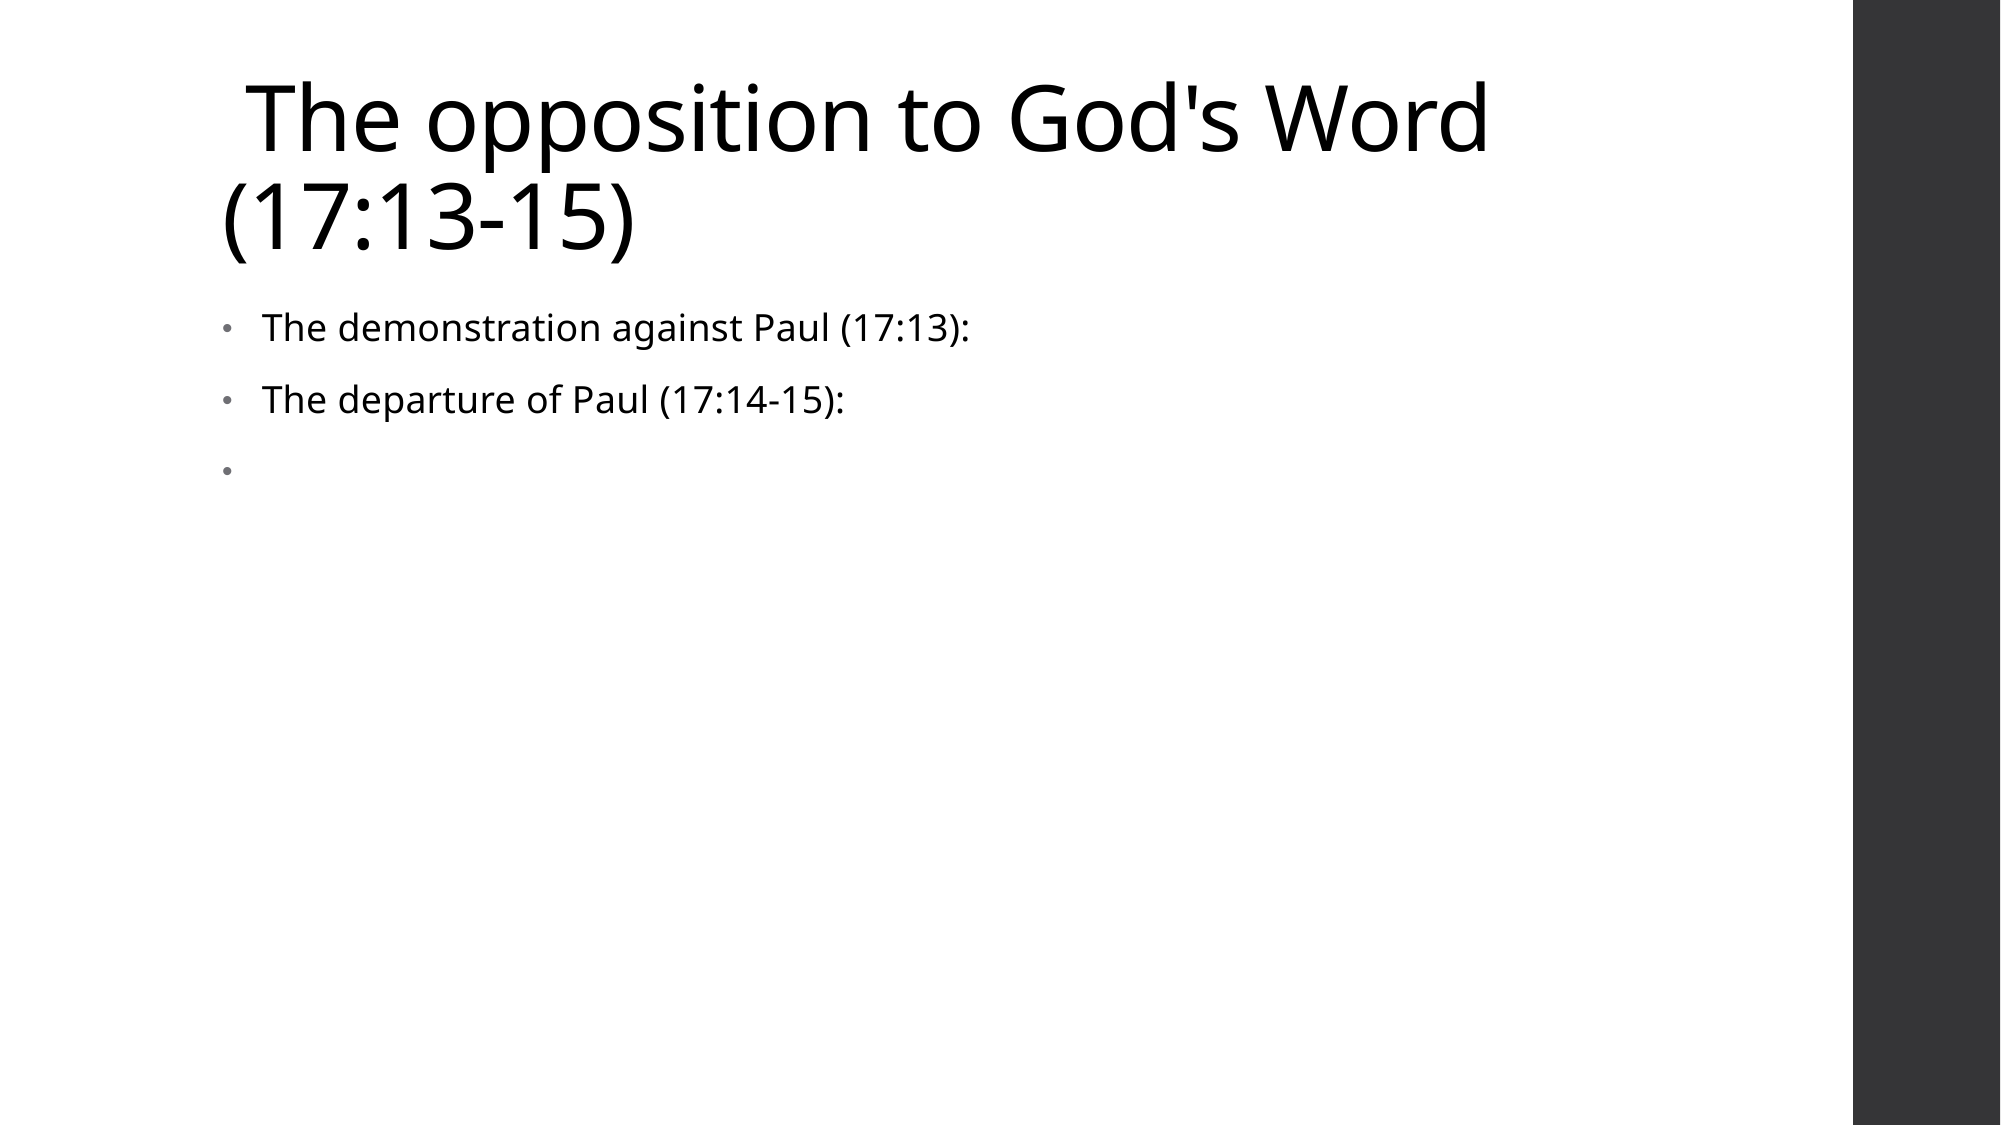

# The opposition to God's Word (17:13-15)
 The demonstration against Paul (17:13):
 The departure of Paul (17:14-15):